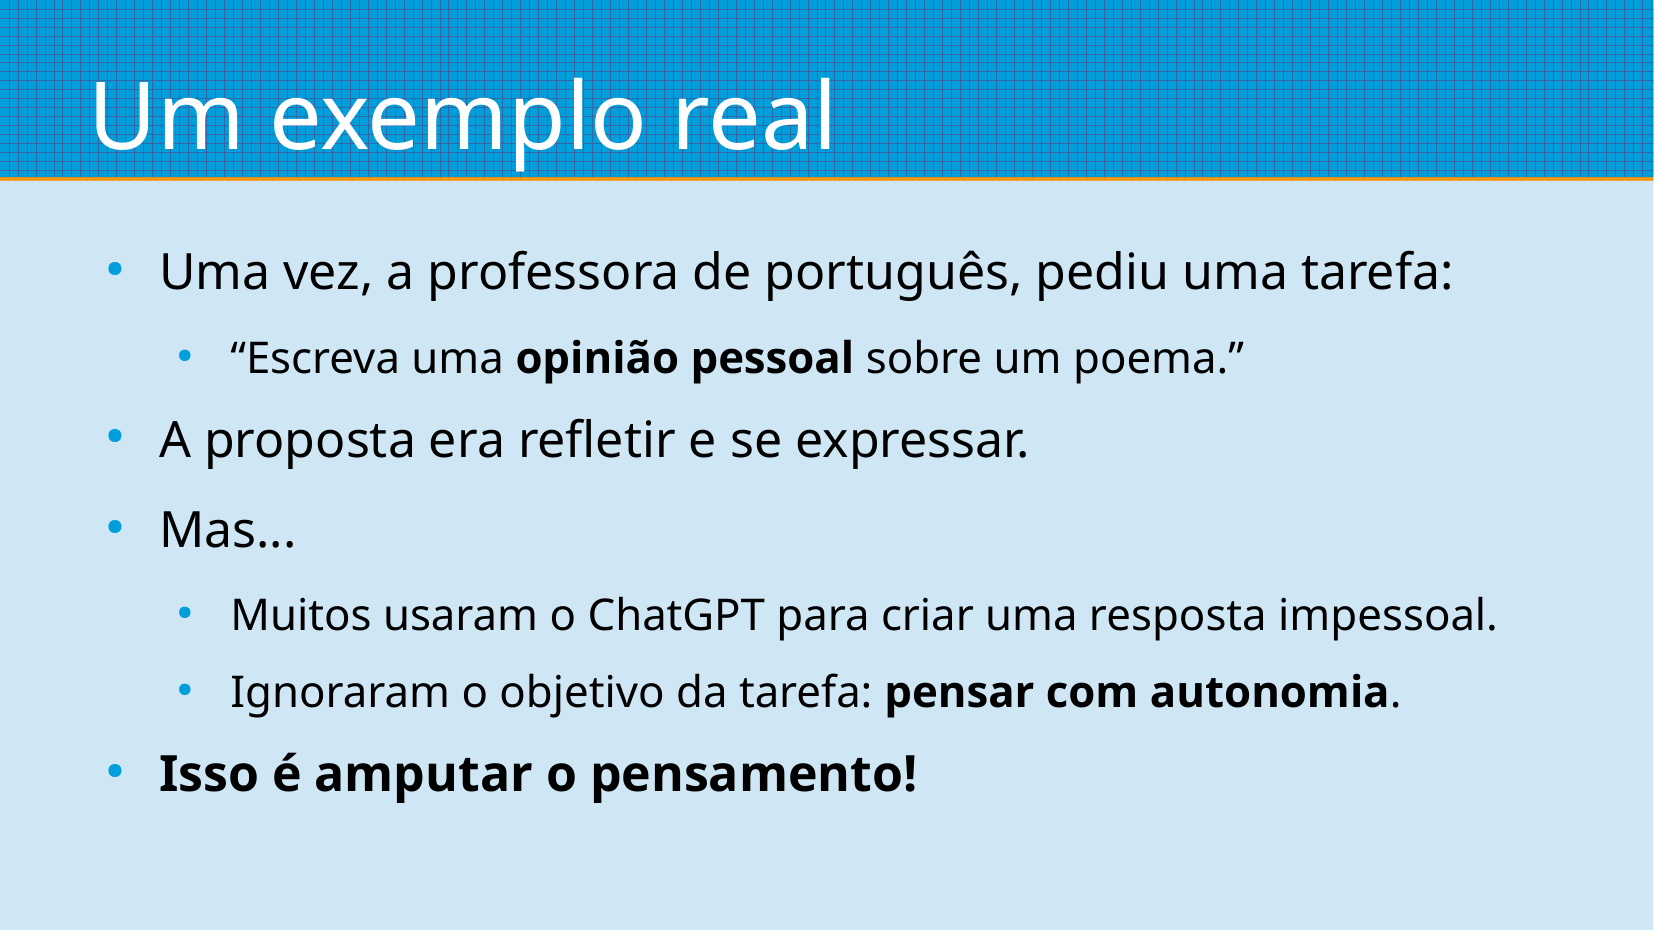

# Um exemplo real
Uma vez, a professora de português, pediu uma tarefa:
“Escreva uma opinião pessoal sobre um poema.”
A proposta era refletir e se expressar.
Mas...
Muitos usaram o ChatGPT para criar uma resposta impessoal.
Ignoraram o objetivo da tarefa: pensar com autonomia.
Isso é amputar o pensamento!